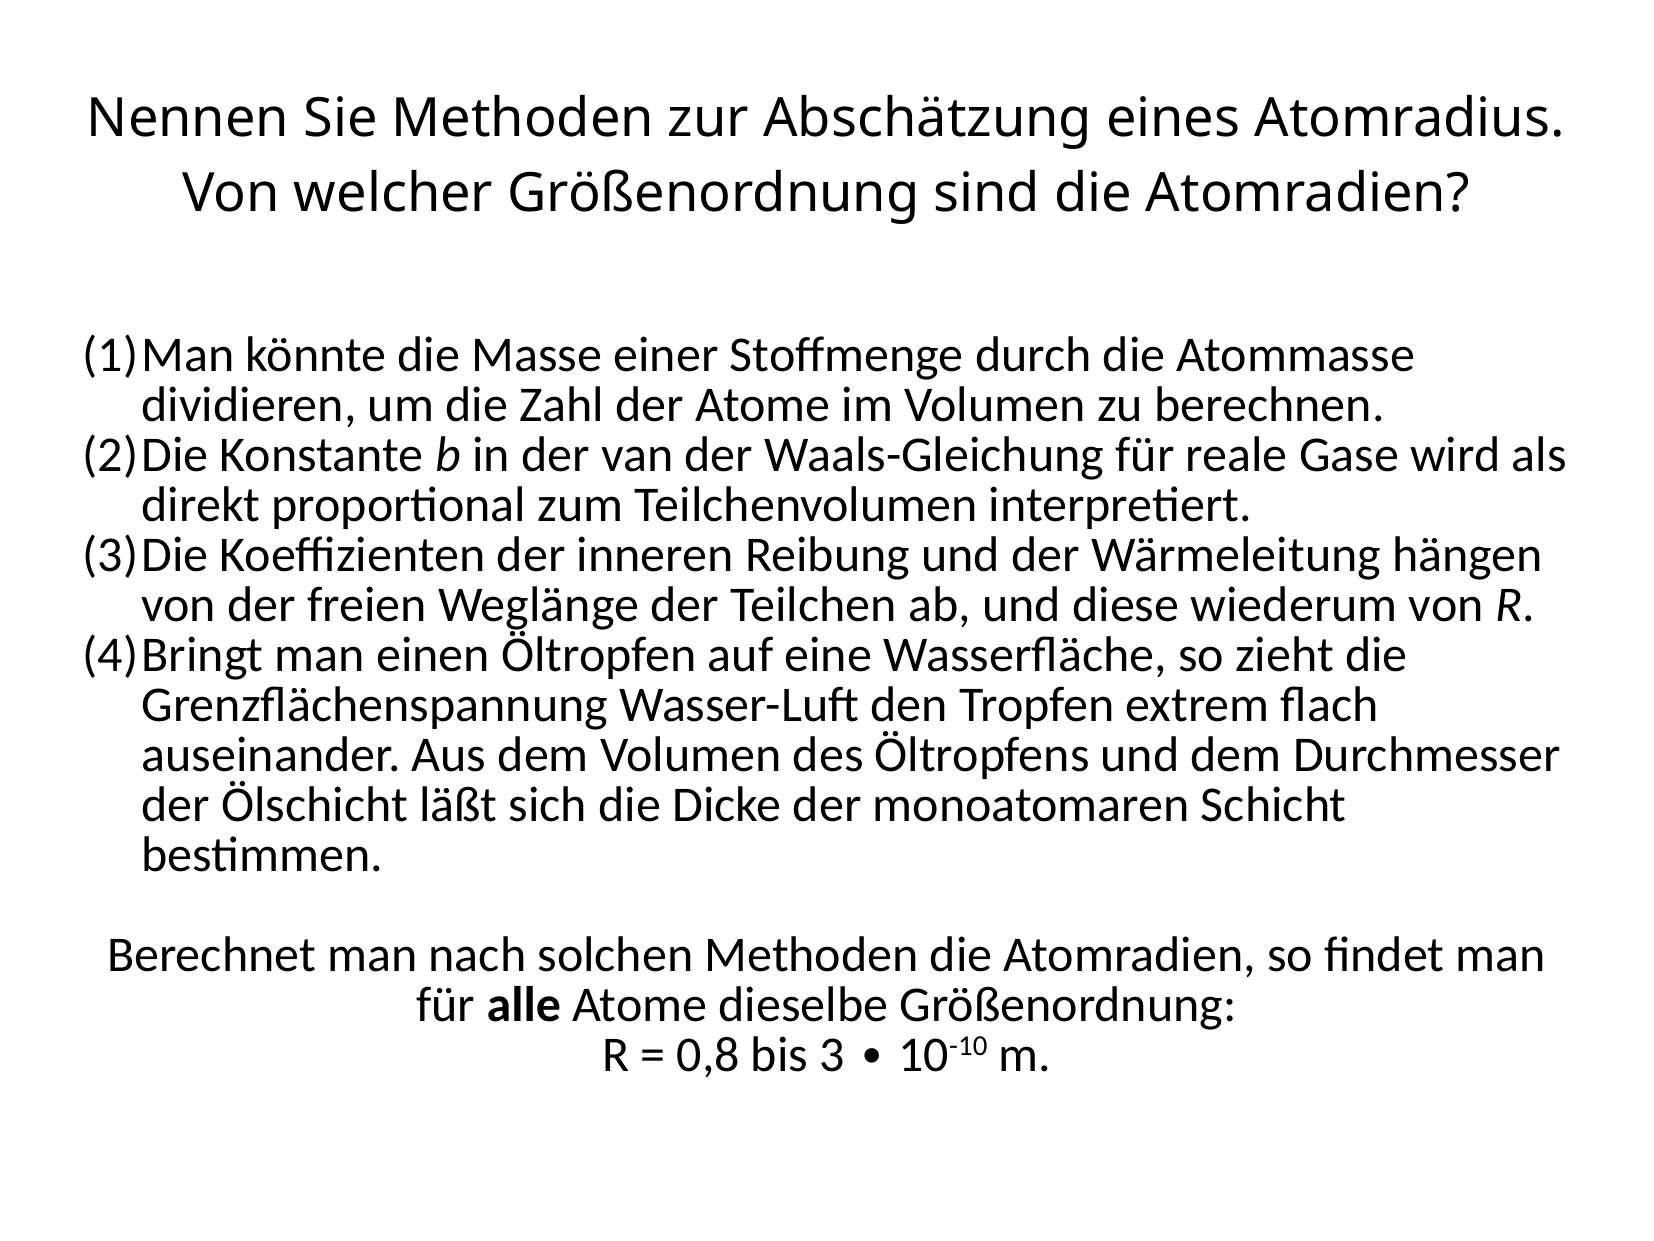

# Nennen Sie Methoden zur Abschätzung eines Atomradius. Von welcher Größenordnung sind die Atomradien?
Man könnte die Masse einer Stoffmenge durch die Atommasse dividieren, um die Zahl der Atome im Volumen zu berechnen.
Die Konstante b in der van der Waals-Gleichung für reale Gase wird als direkt proportional zum Teilchenvolumen interpretiert.
Die Koeffizienten der inneren Reibung und der Wärmeleitung hängen von der freien Weglänge der Teilchen ab, und diese wiederum von R.
Bringt man einen Öltropfen auf eine Wasserfläche, so zieht die Grenzflächenspannung Wasser-Luft den Tropfen extrem flach auseinander. Aus dem Volumen des Öltropfens und dem Durchmesser der Ölschicht läßt sich die Dicke der monoatomaren Schicht bestimmen.
Berechnet man nach solchen Methoden die Atomradien, so findet man für alle Atome dieselbe Größenordnung:
R = 0,8 bis 3 ∙ 10-10 m.